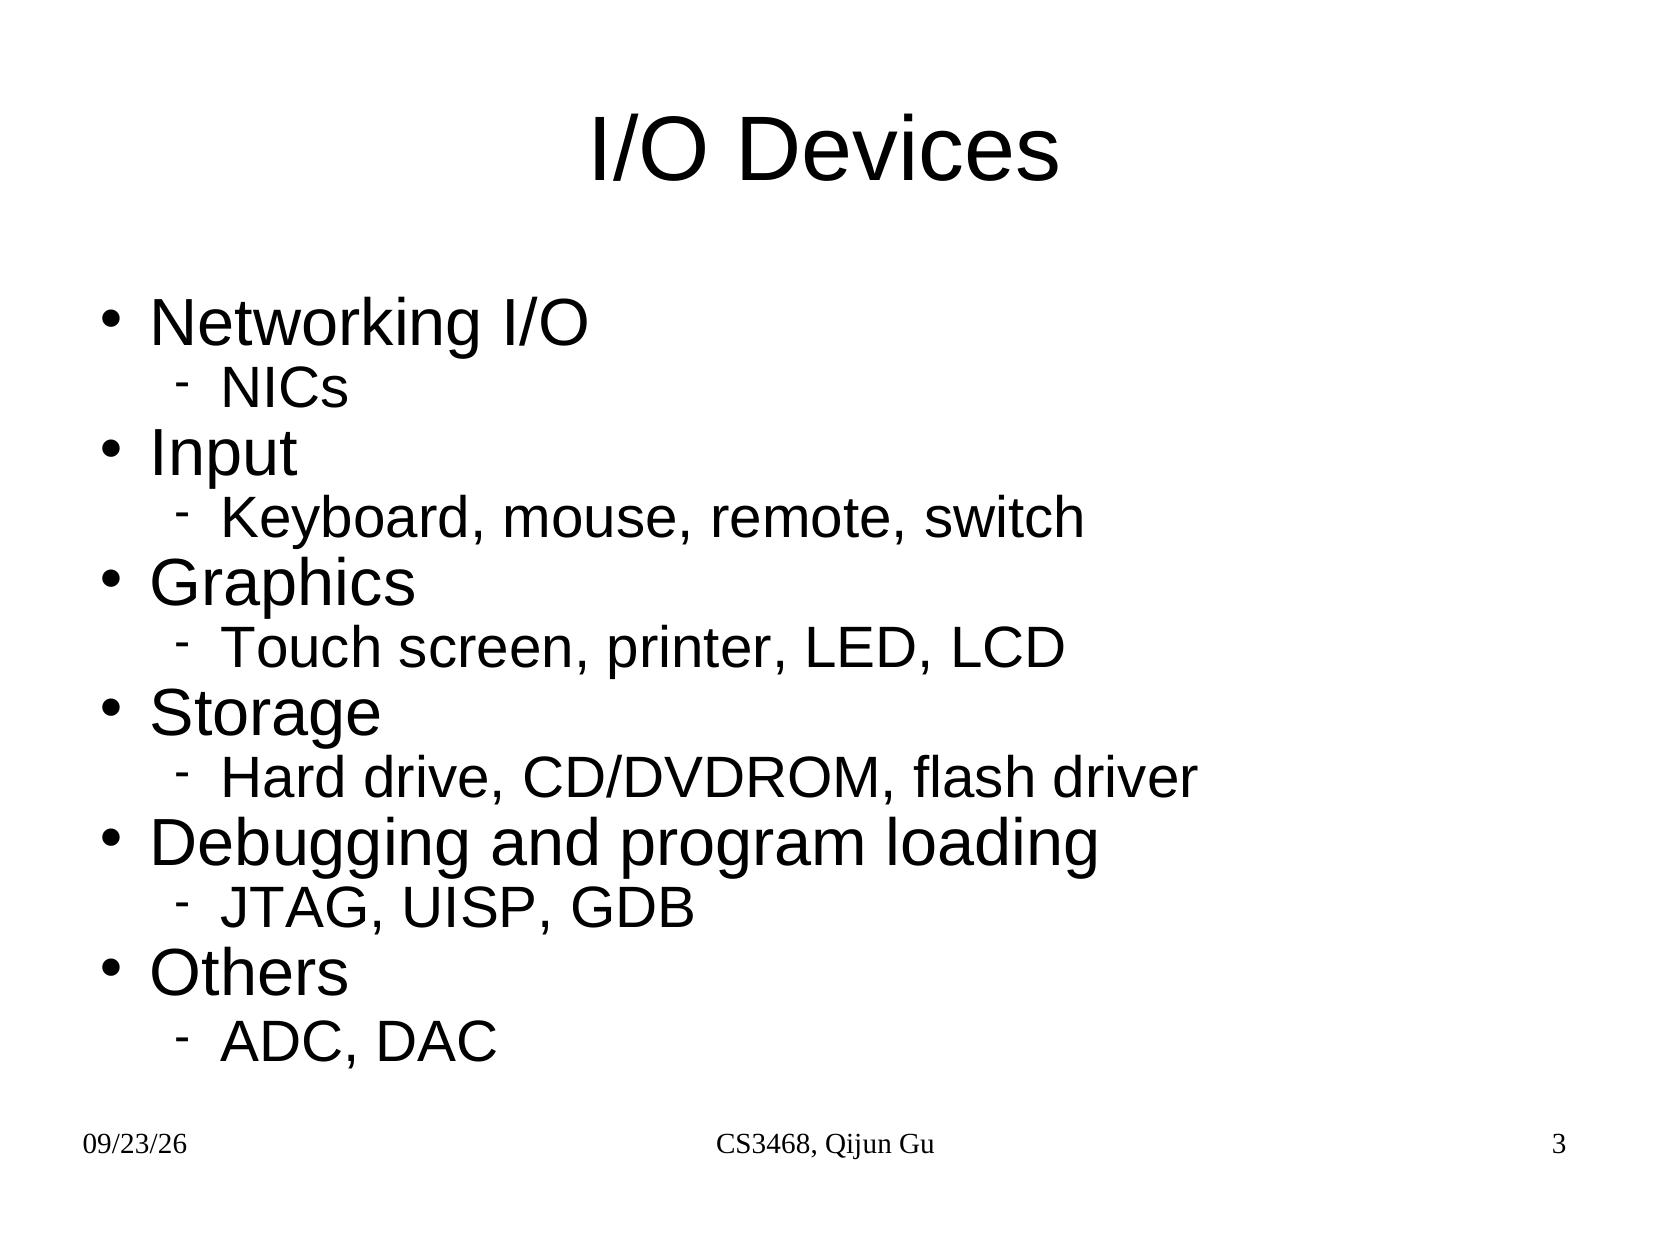

# I/O Devices
Networking I/O
NICs
Input
Keyboard, mouse, remote, switch
Graphics
Touch screen, printer, LED, LCD
Storage
Hard drive, CD/DVDROM, flash driver
Debugging and program loading
JTAG, UISP, GDB
Others
ADC, DAC
CS3468, Qijun Gu
3